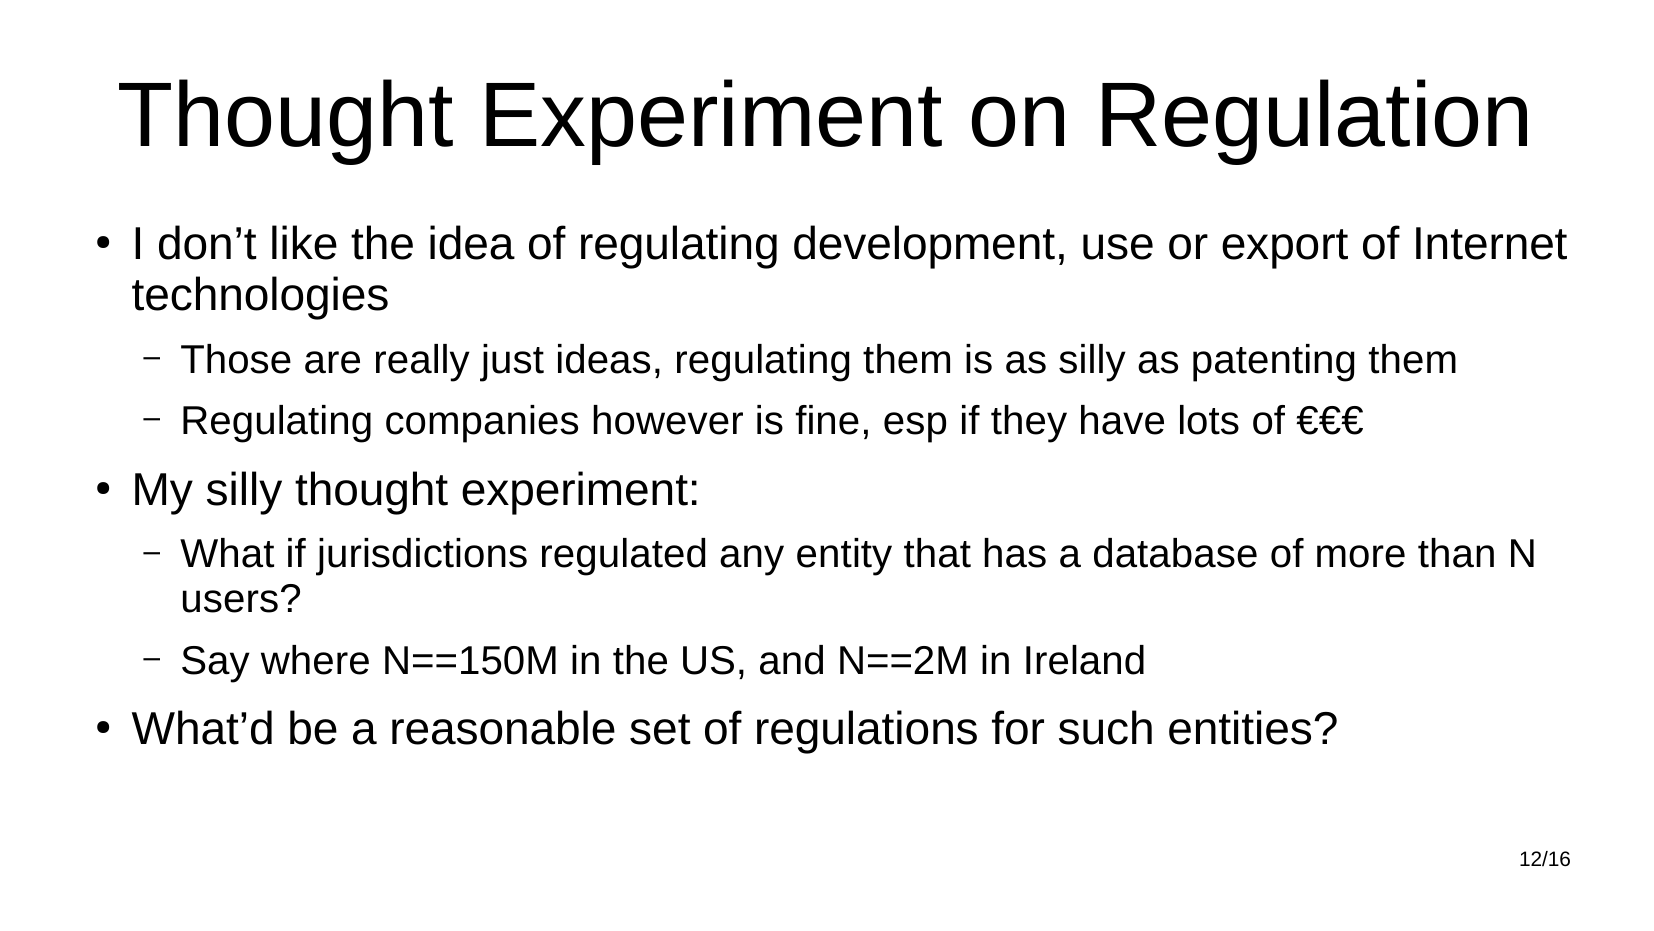

# Thought Experiment on Regulation
I don’t like the idea of regulating development, use or export of Internet technologies
Those are really just ideas, regulating them is as silly as patenting them
Regulating companies however is fine, esp if they have lots of €€€
My silly thought experiment:
What if jurisdictions regulated any entity that has a database of more than N users?
Say where N==150M in the US, and N==2M in Ireland
What’d be a reasonable set of regulations for such entities?
12